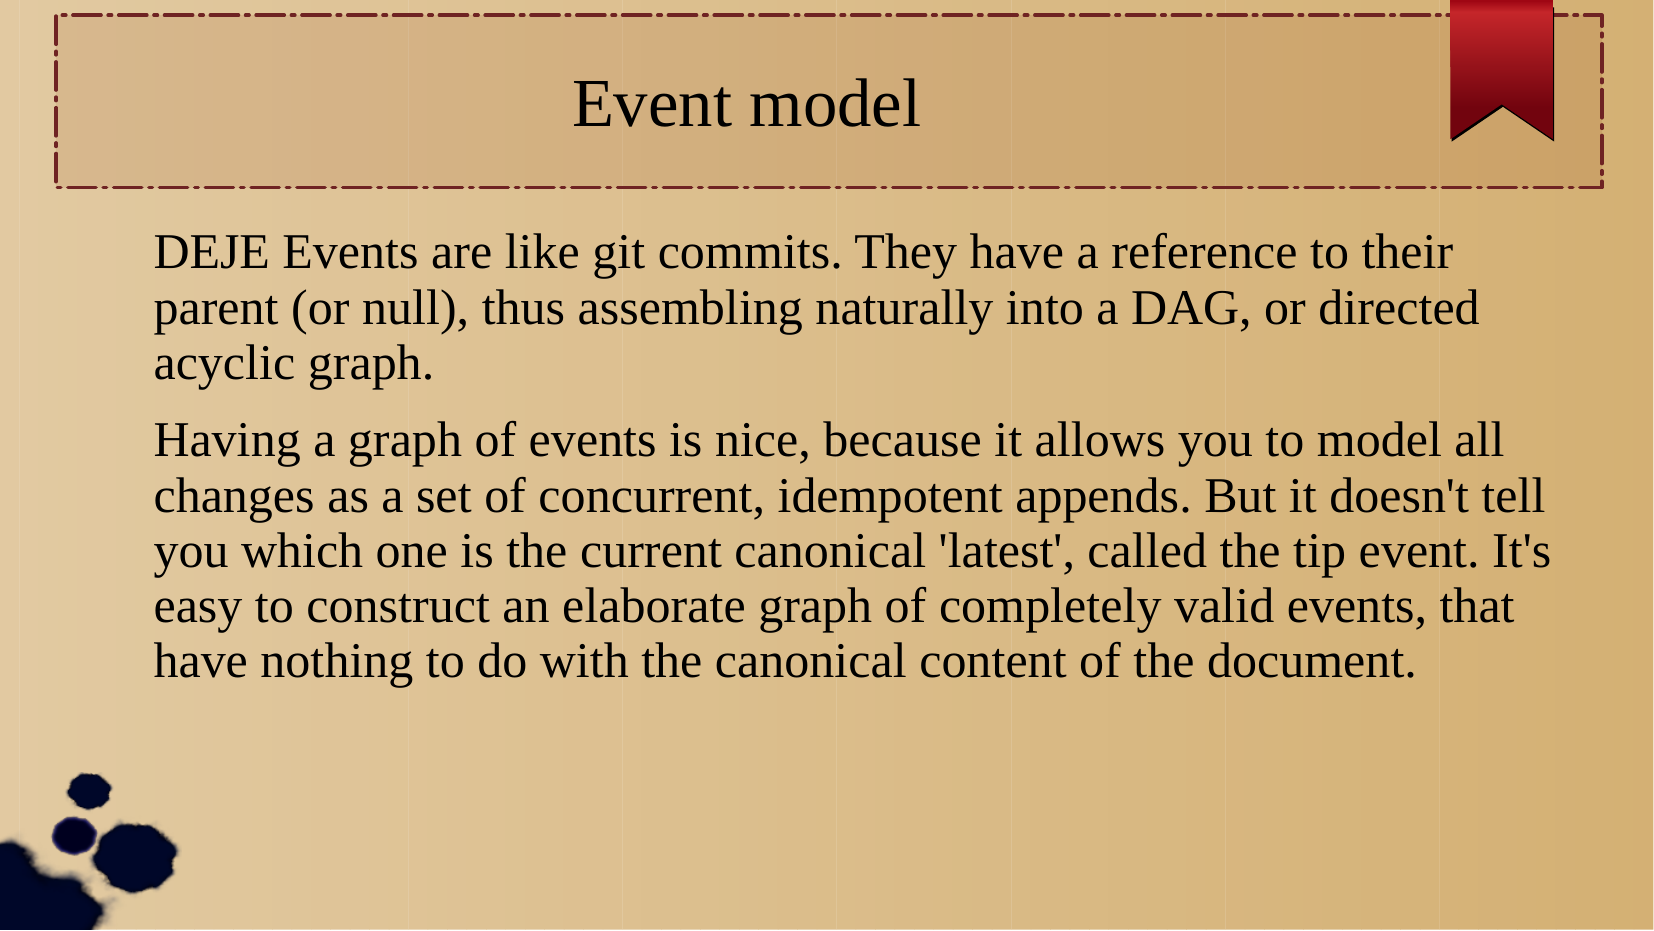

# Event model
DEJE Events are like git commits. They have a reference to their parent (or null), thus assembling naturally into a DAG, or directed acyclic graph.
Having a graph of events is nice, because it allows you to model all changes as a set of concurrent, idempotent appends. But it doesn't tell you which one is the current canonical 'latest', called the tip event. It's easy to construct an elaborate graph of completely valid events, that have nothing to do with the canonical content of the document.